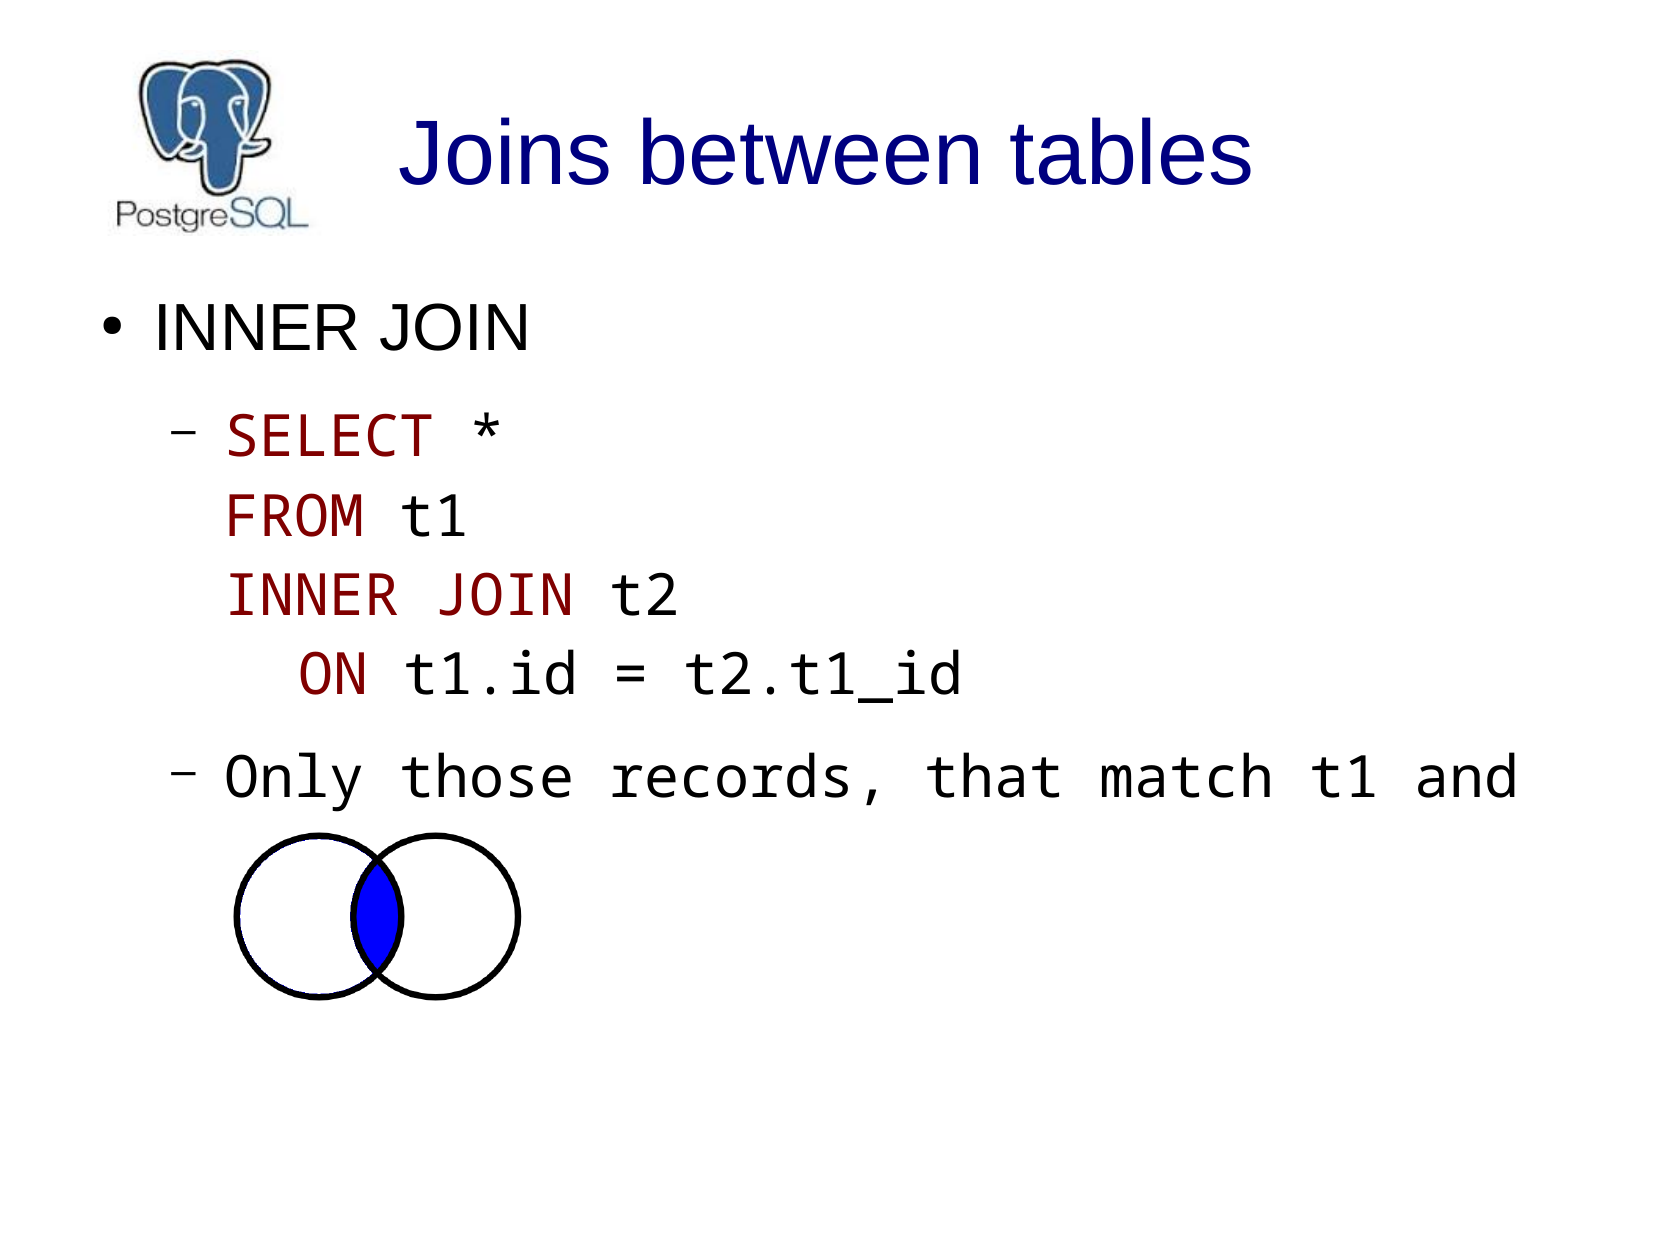

# Joins between tables
INNER JOIN
SELECT *
FROM t1
INNER JOIN t2
	ON t1.id = t2.t1_id
Only those records, that match t1 and t2